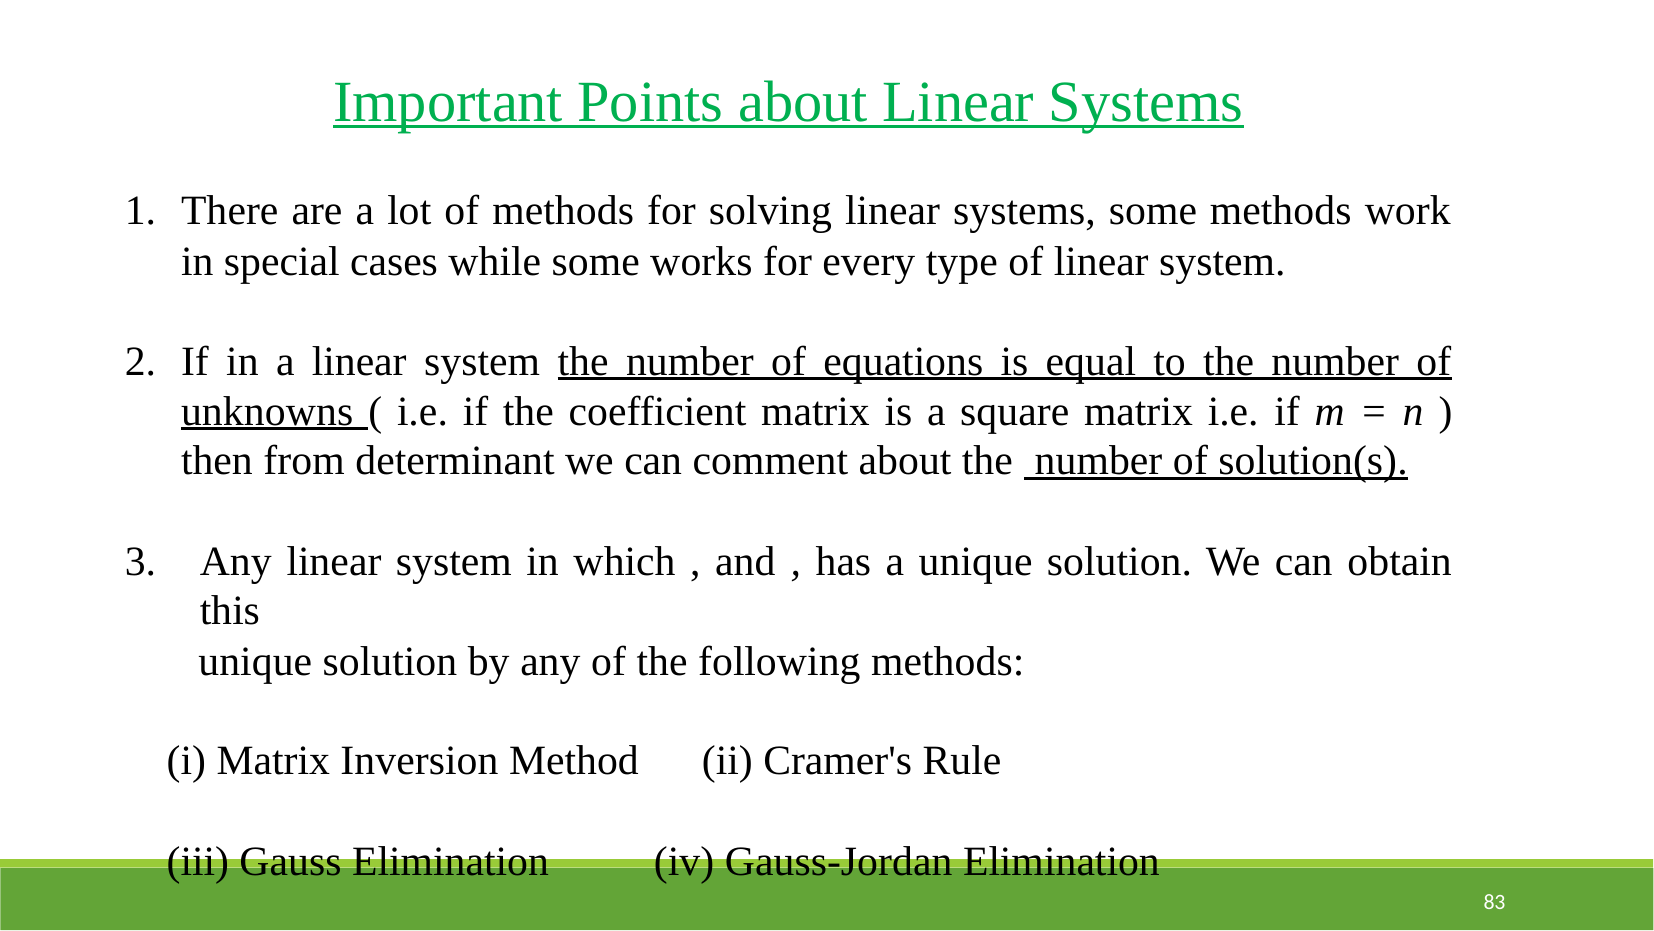

Important Points about Linear Systems
There are a lot of methods for solving linear systems, some methods work in special cases while some works for every type of linear system.
If in a linear system the number of equations is equal to the number of unknowns ( i.e. if the coefficient matrix is a square matrix i.e. if m = n ) then from determinant we can comment about the number of solution(s).
Any linear system in which , and , has a unique solution. We can obtain this
 unique solution by any of the following methods:
 (i) Matrix Inversion Method (ii) Cramer's Rule
 (iii) Gauss Elimination (iv) Gauss-Jordan Elimination
 Furthermore, if the system is homogeneous then this unique solution is the trivial solution
 (zero solution).